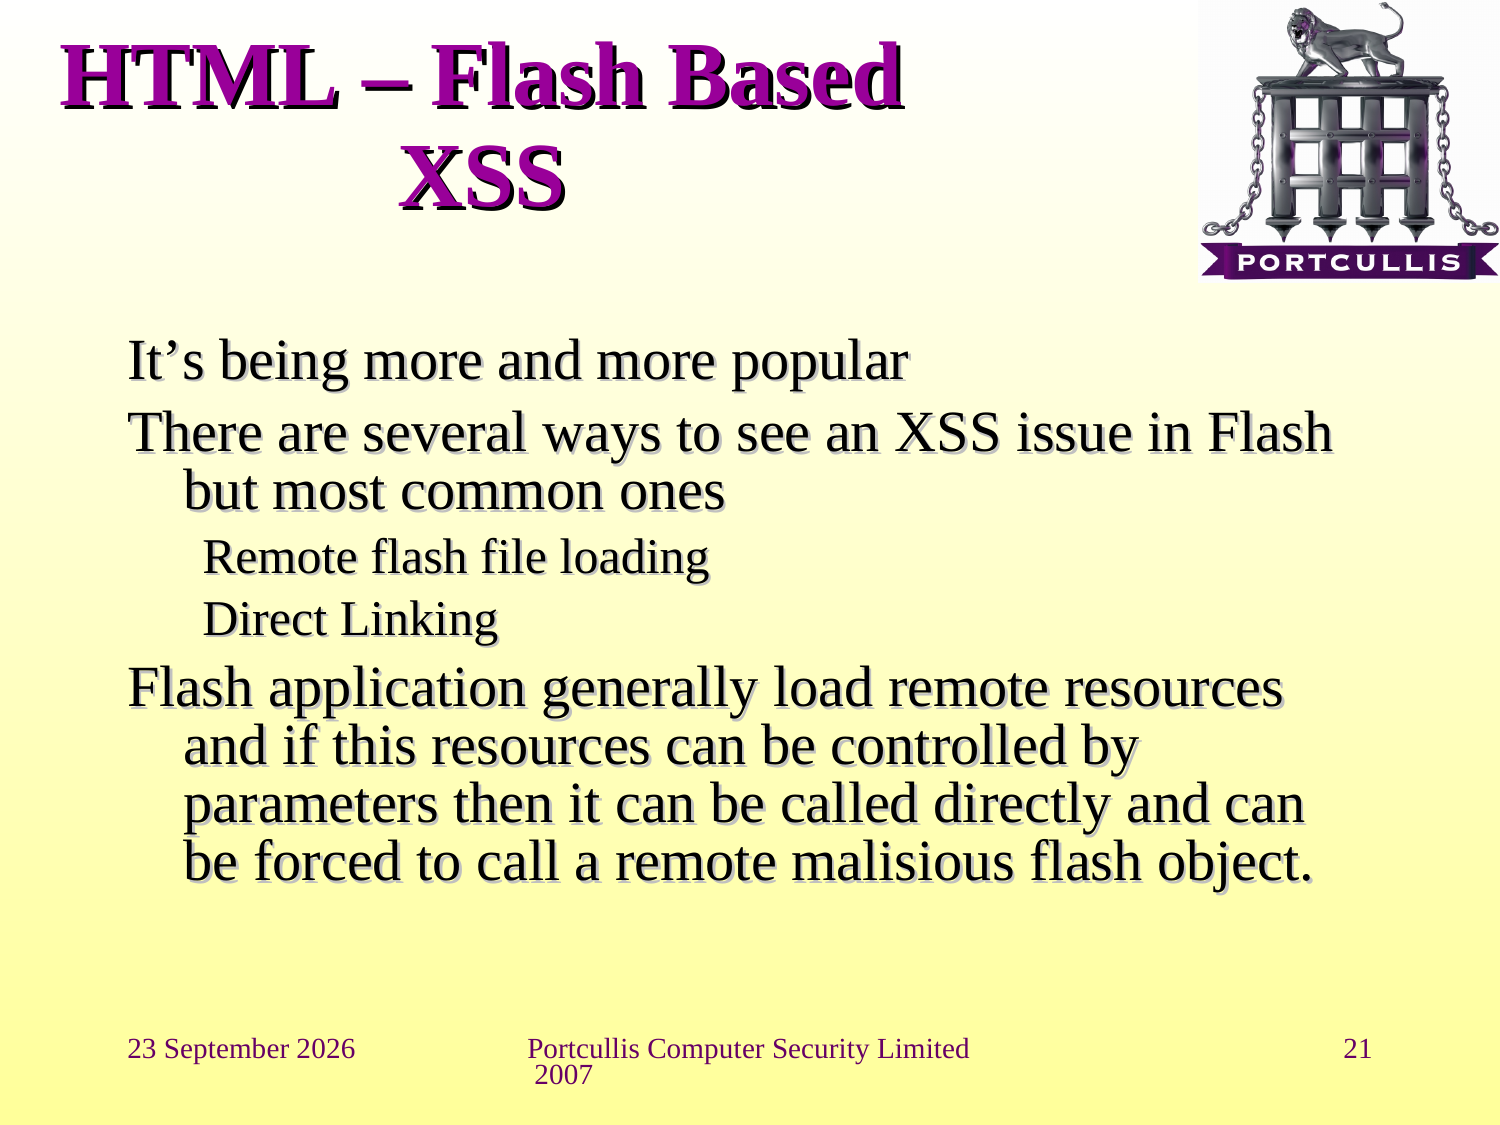

# HTML – Flash Based XSS
It’s being more and more popular
There are several ways to see an XSS issue in Flash but most common ones
Remote flash file loading
Direct Linking
Flash application generally load remote resources and if this resources can be controlled by parameters then it can be called directly and can be forced to call a remote malisious flash object.
Portcullis Computer Security Limited 2007
21